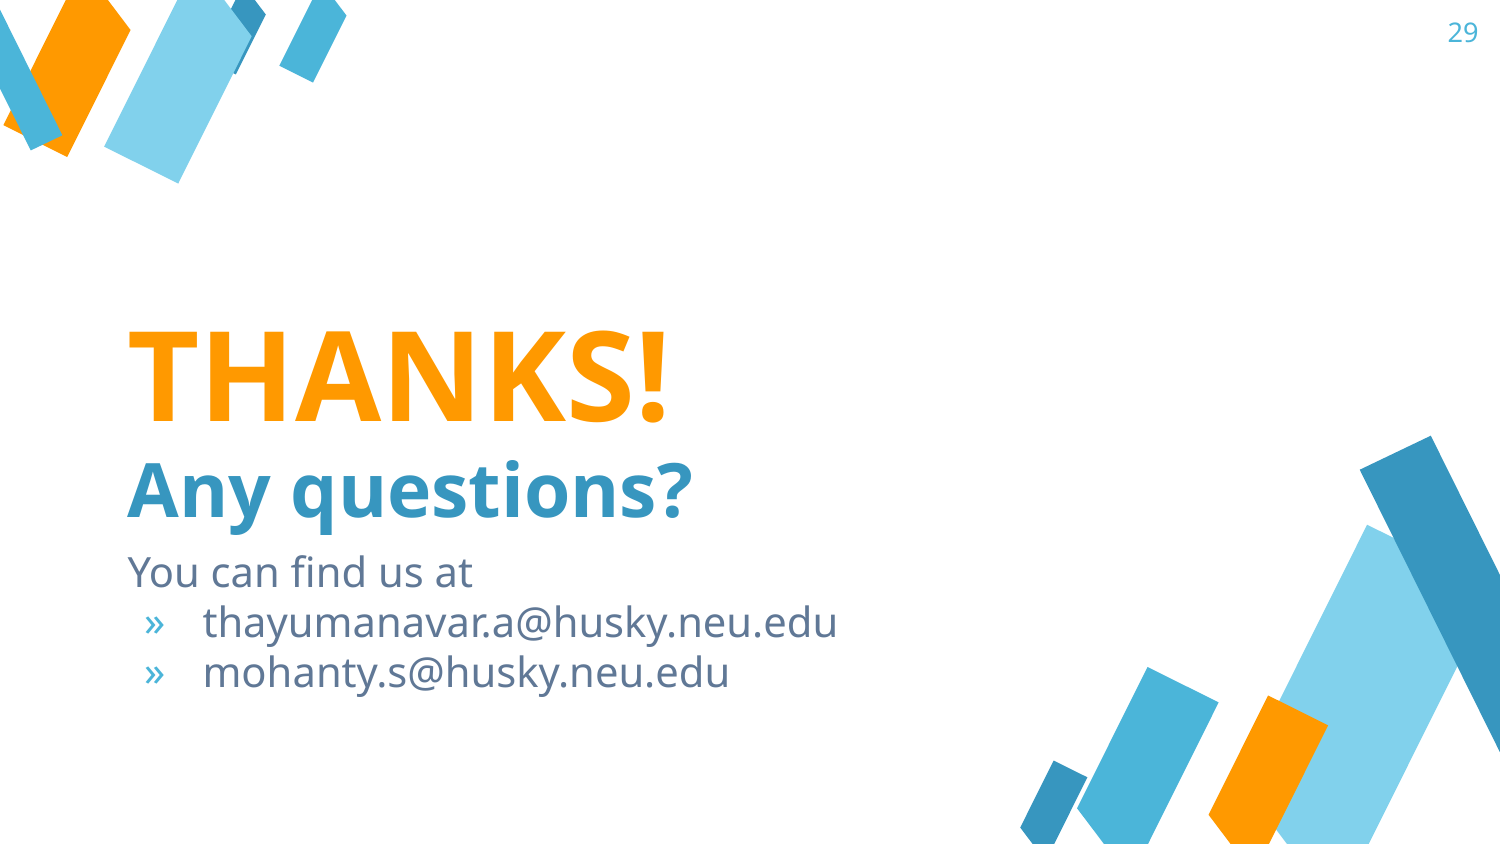

# THANKS!
Any questions?
You can find us at
thayumanavar.a@husky.neu.edu
mohanty.s@husky.neu.edu